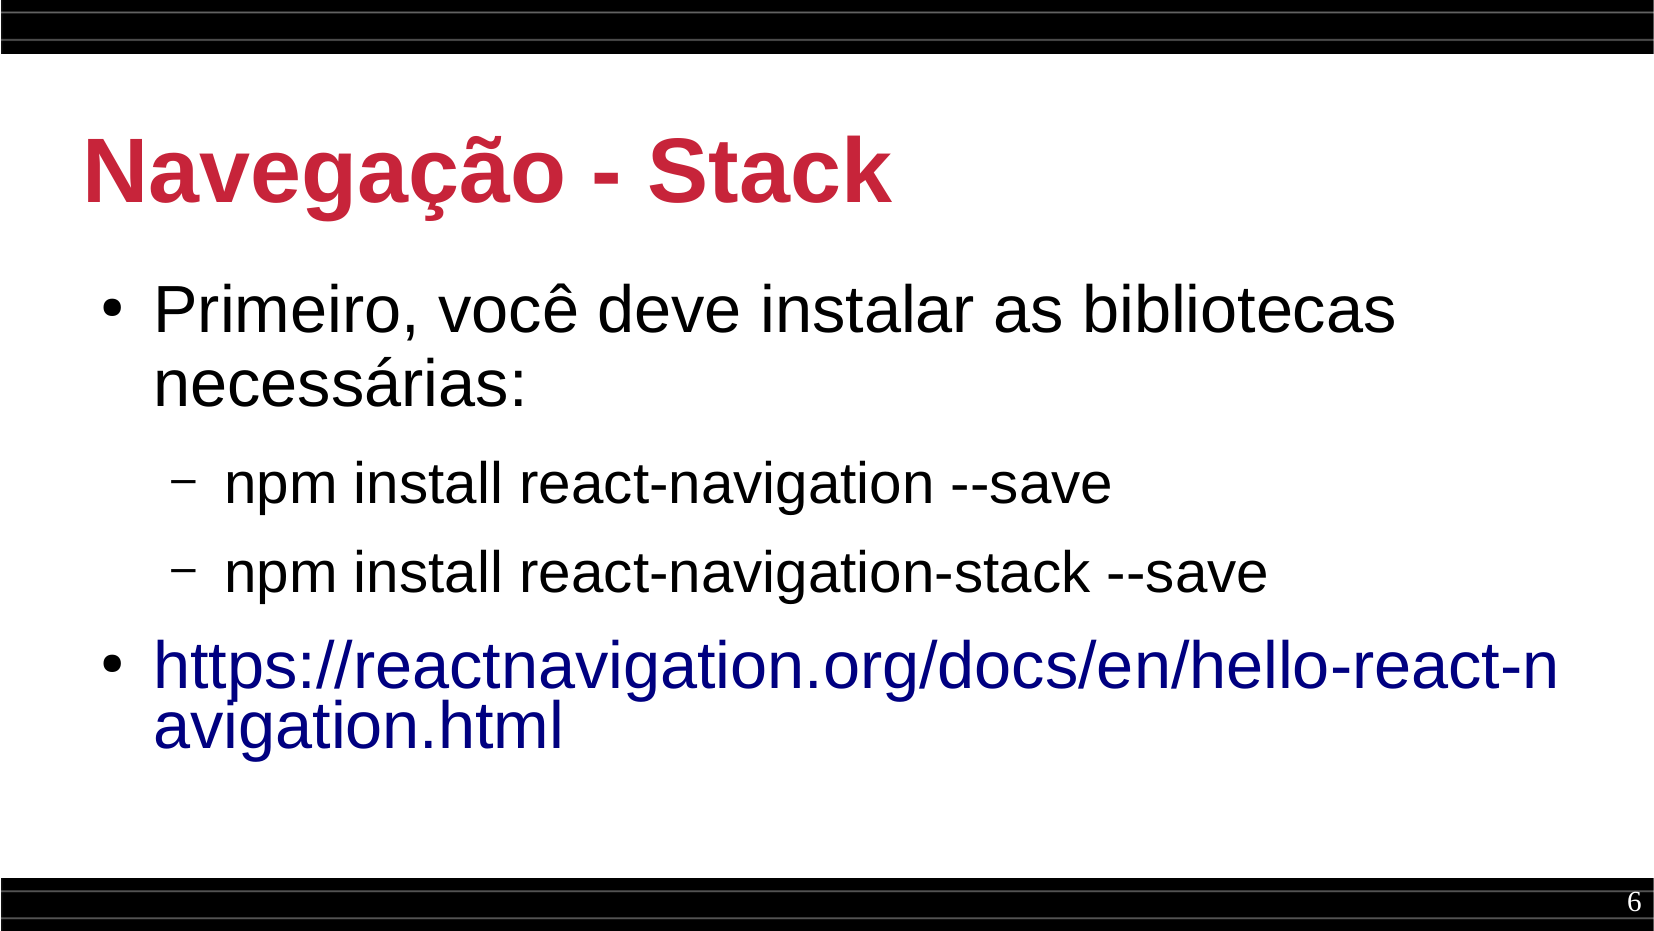

# Navegação - Stack
Primeiro, você deve instalar as bibliotecas necessárias:
npm install react-navigation --save
npm install react-navigation-stack --save
https://reactnavigation.org/docs/en/hello-react-navigation.html